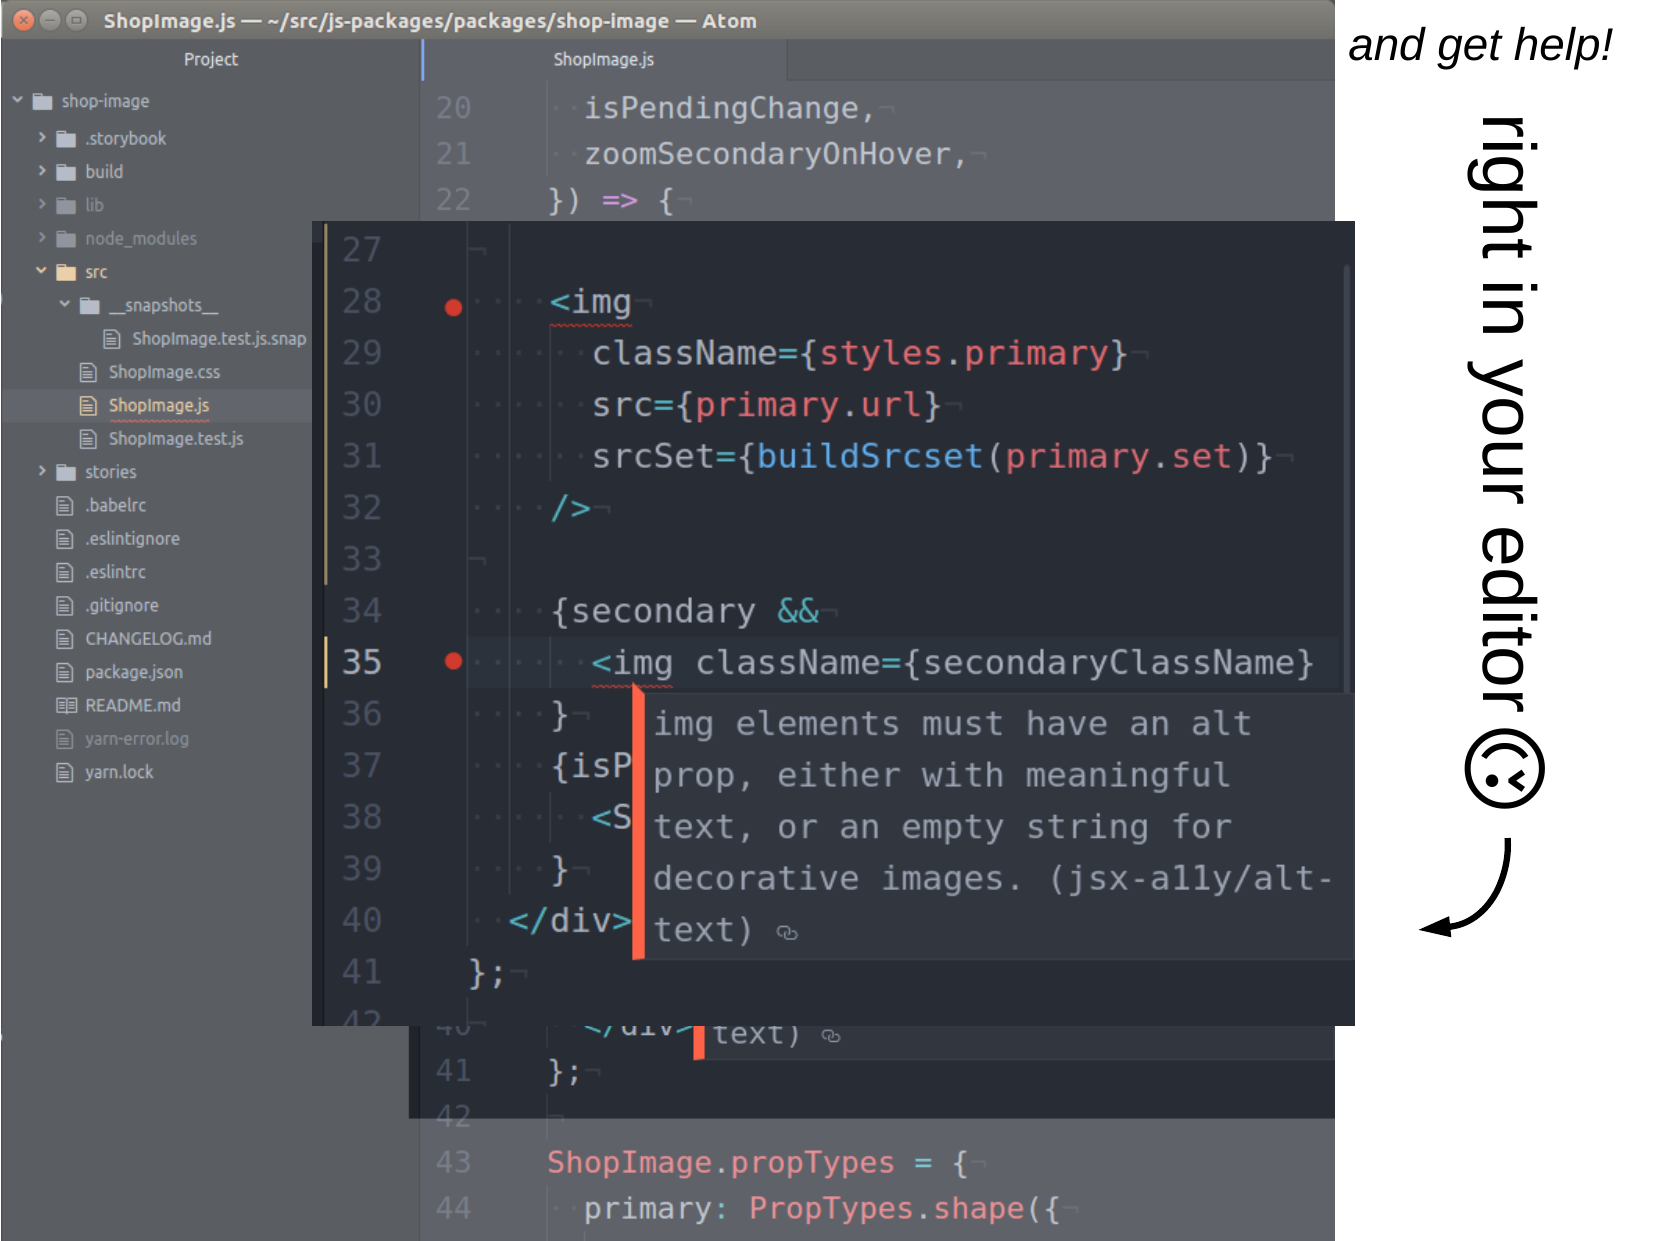

and get help!
# right in your editor
🙃